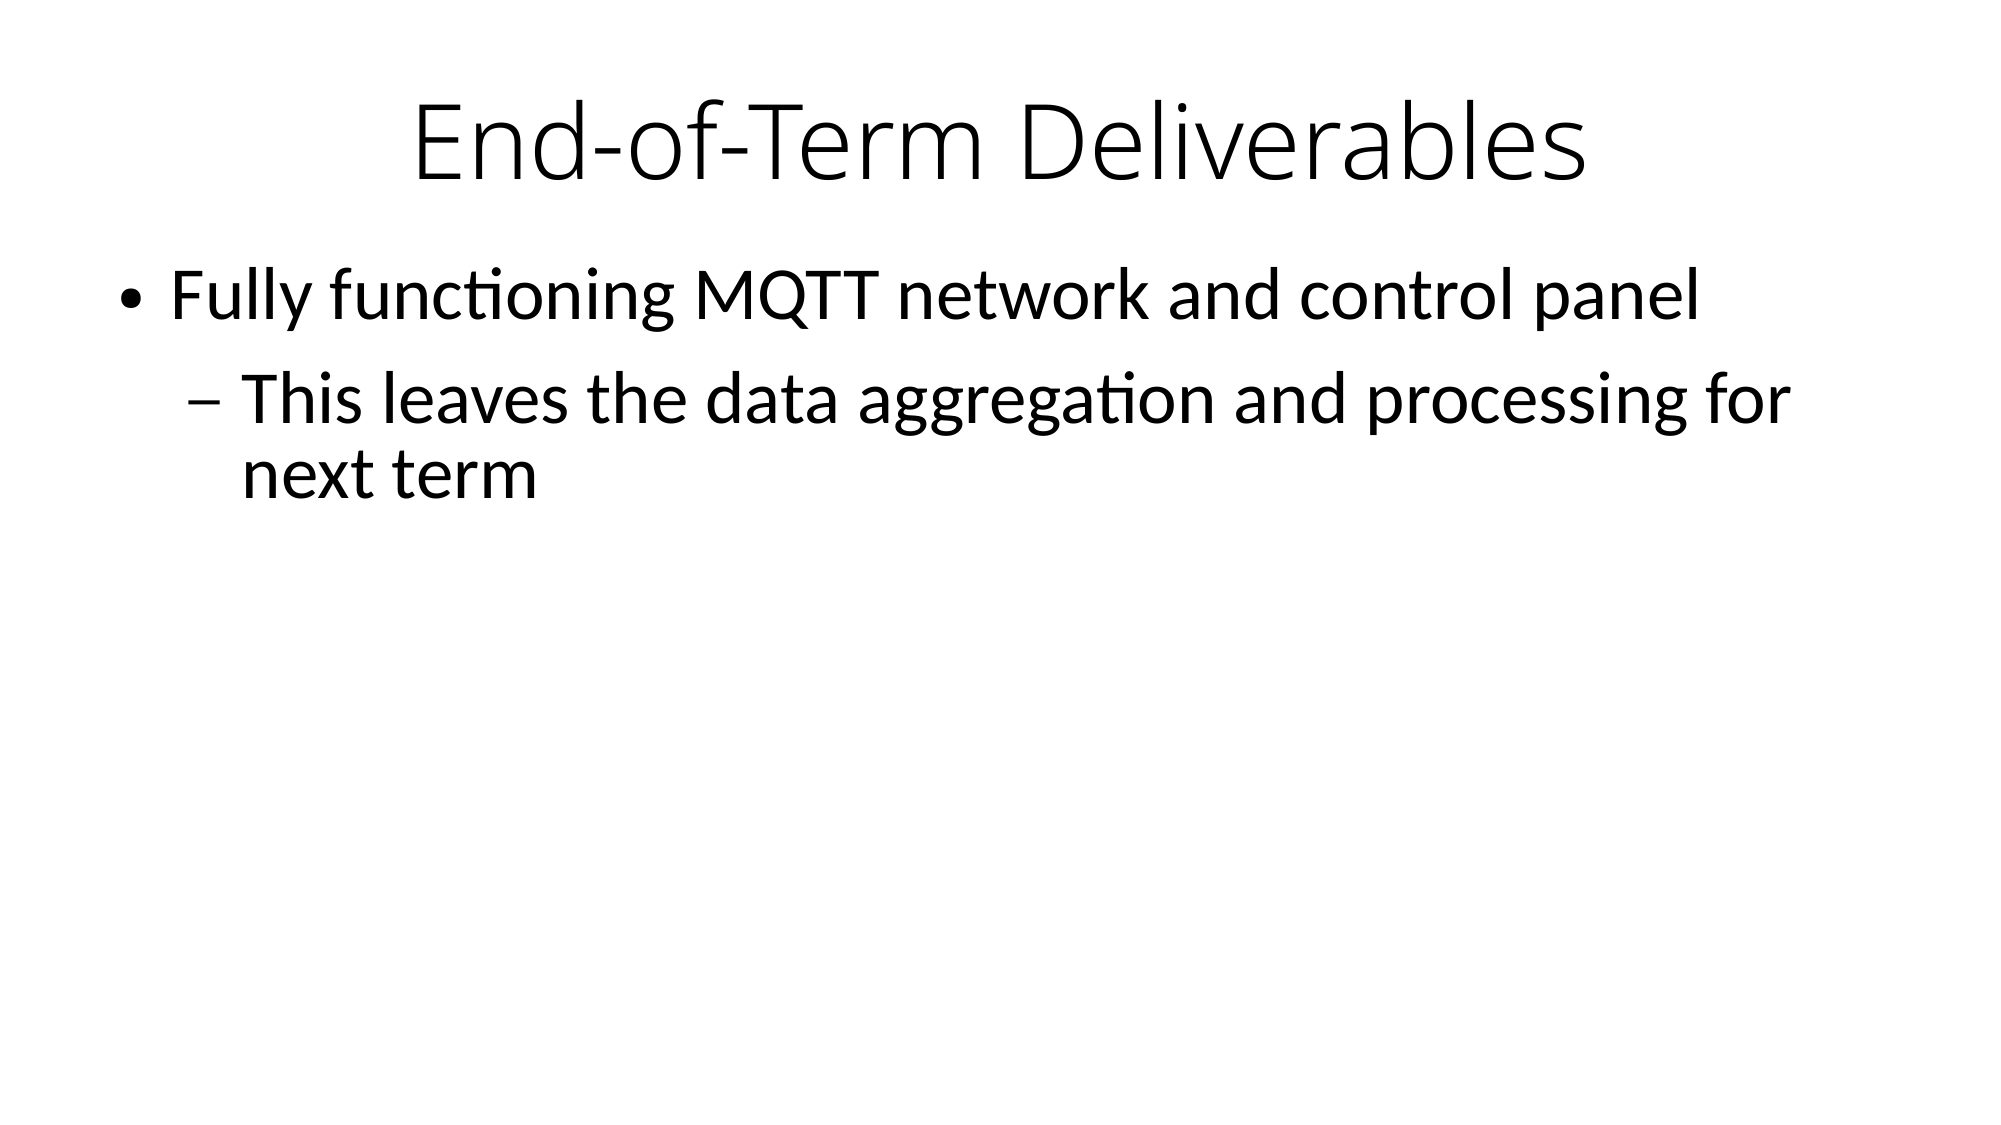

# End-of-Term Deliverables
Fully functioning MQTT network and control panel
This leaves the data aggregation and processing for next term